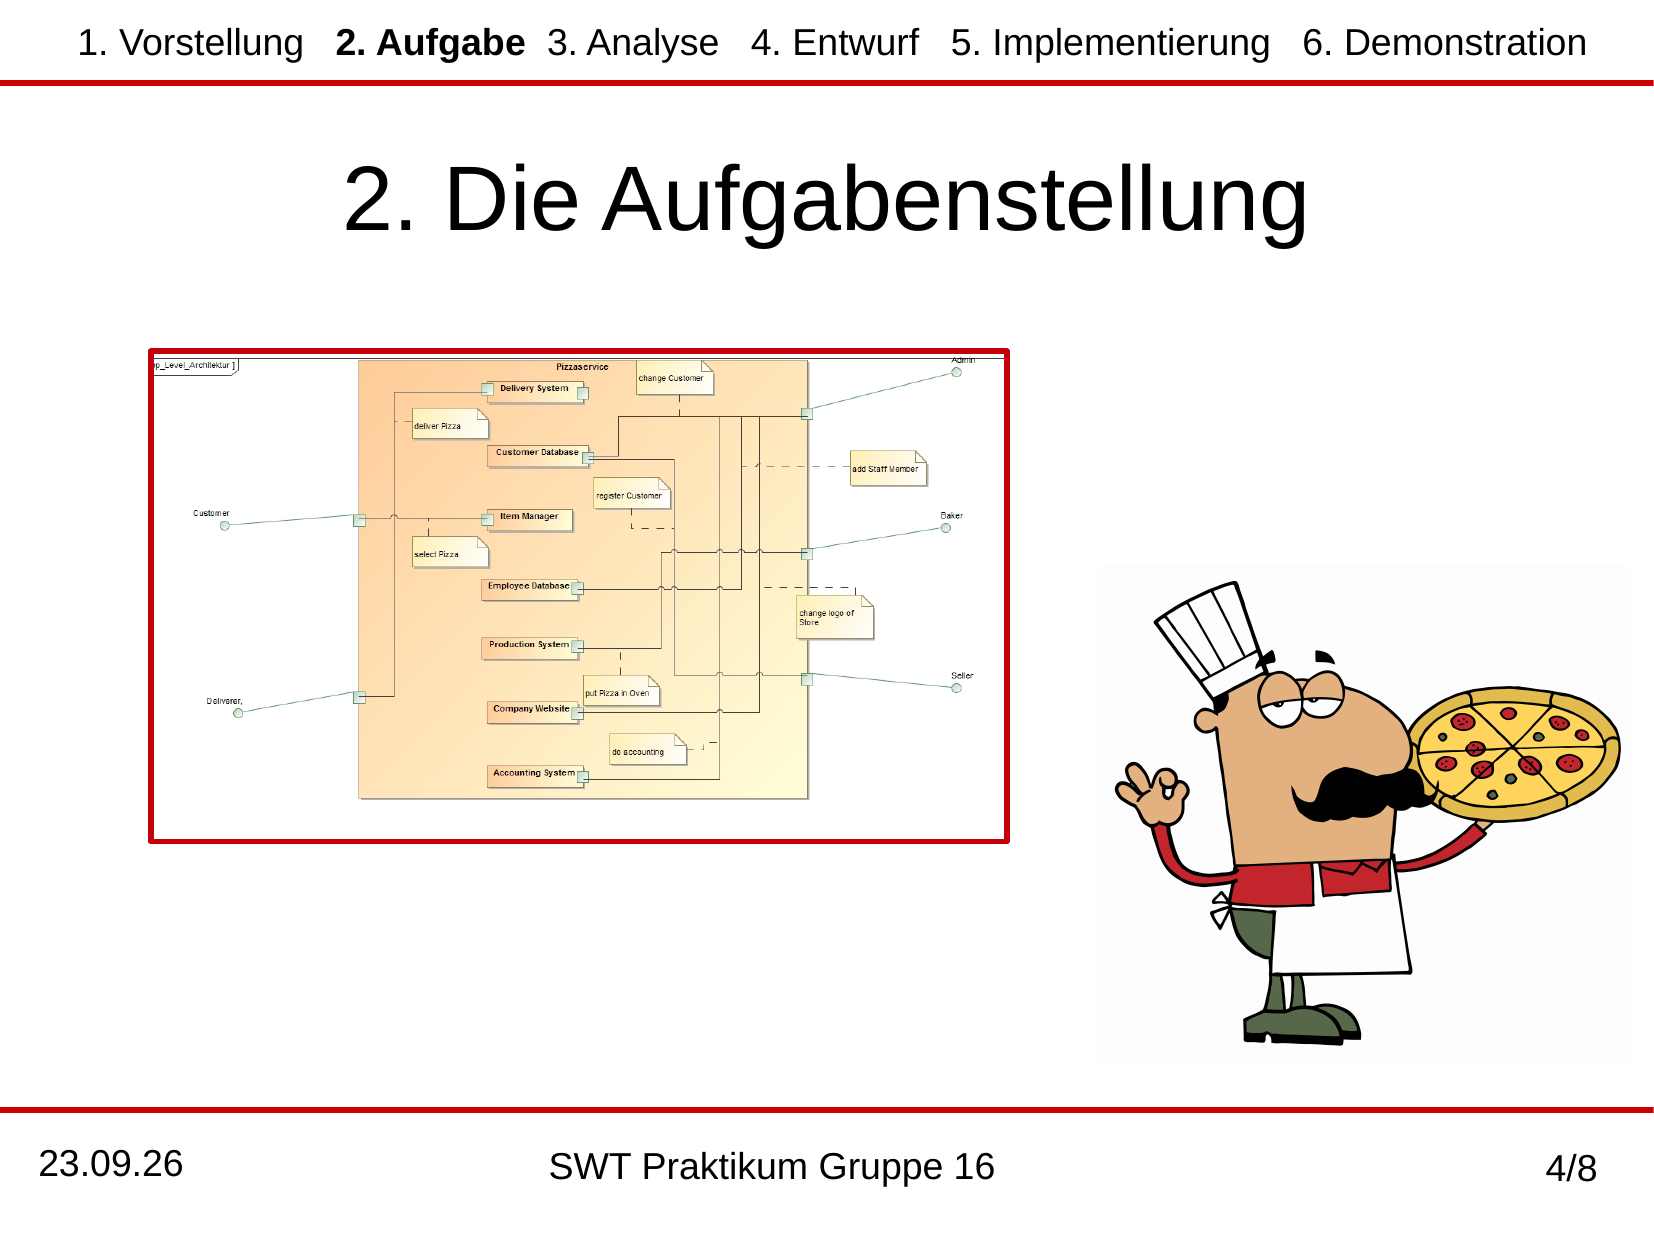

1. Vorstellung 2. Aufgabe 3. Analyse 4. Entwurf 5. Implementierung 6. Demonstration
# 2. Die Aufgabenstellung